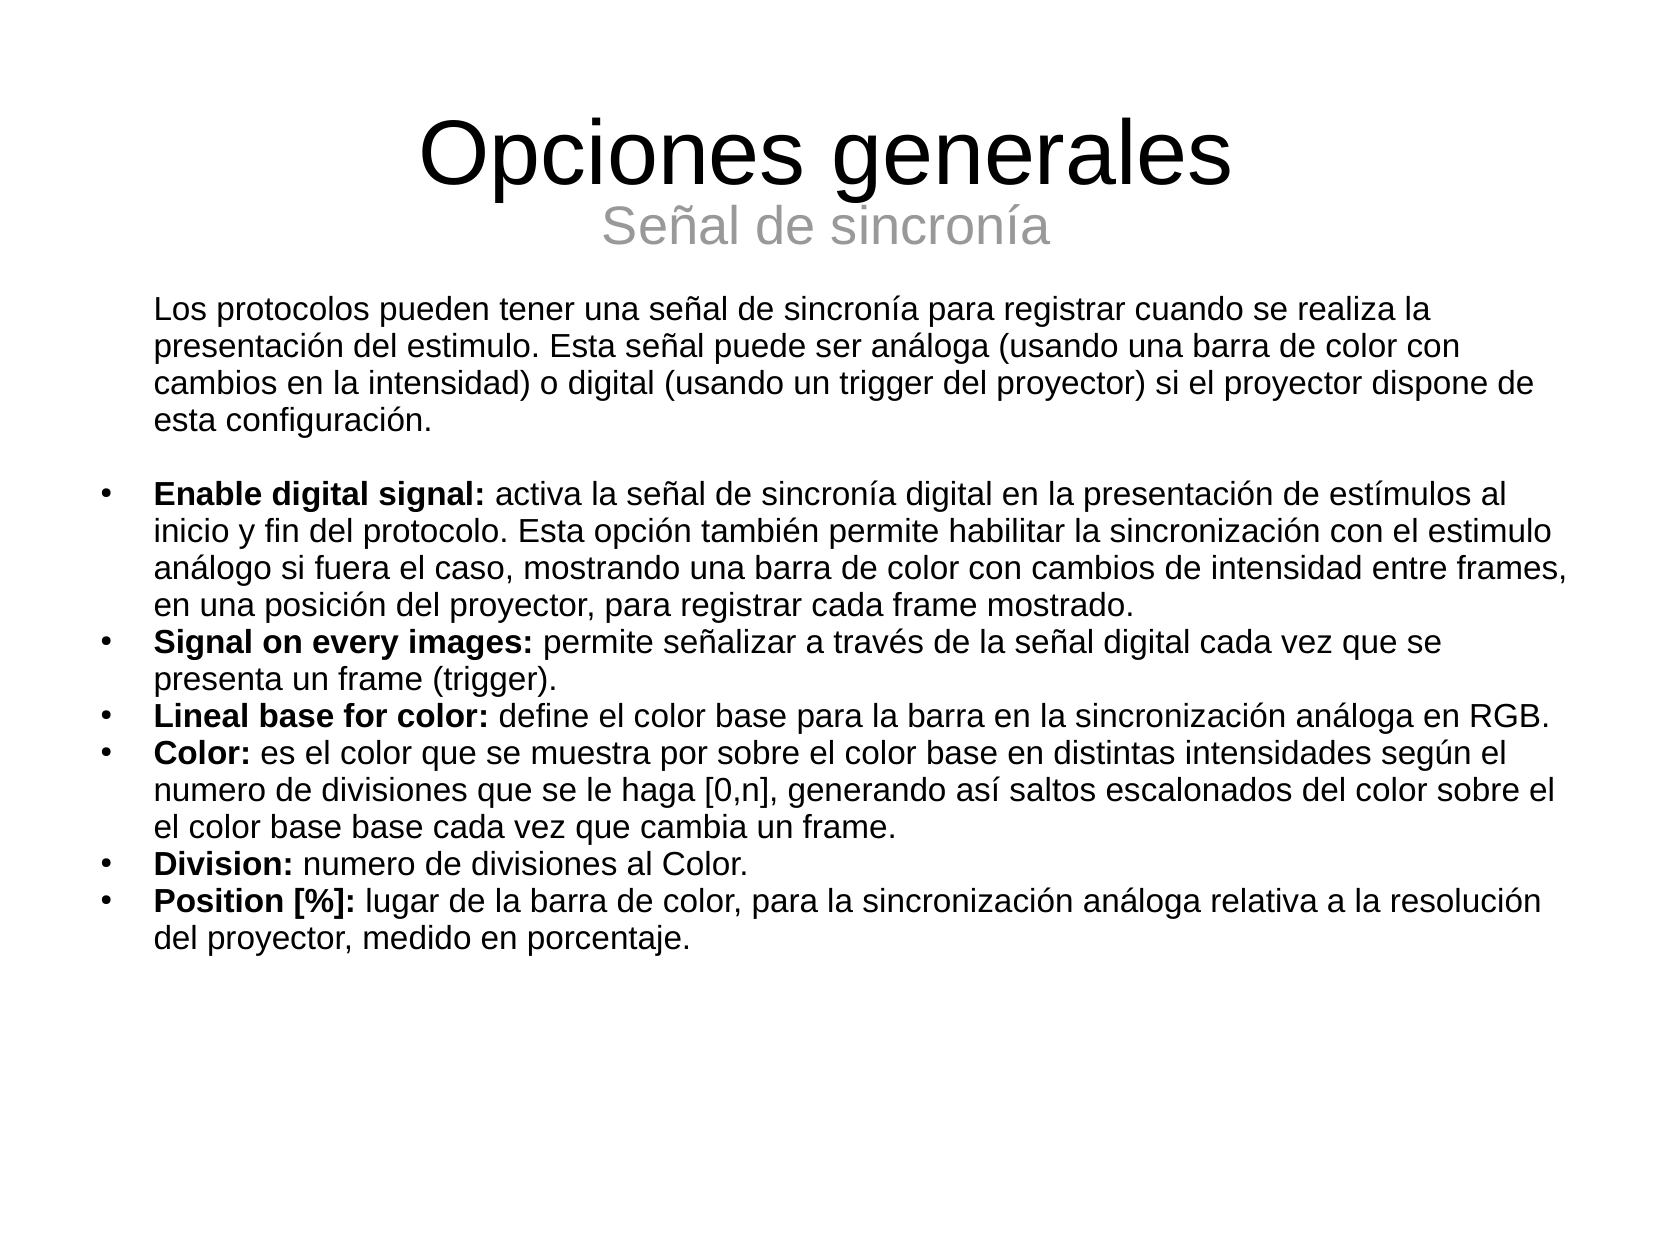

# Opciones generales
Señal de sincronía
Los protocolos pueden tener una señal de sincronía para registrar cuando se realiza la presentación del estimulo. Esta señal puede ser análoga (usando una barra de color con cambios en la intensidad) o digital (usando un trigger del proyector) si el proyector dispone de esta configuración.
Enable digital signal: activa la señal de sincronía digital en la presentación de estímulos al inicio y fin del protocolo. Esta opción también permite habilitar la sincronización con el estimulo análogo si fuera el caso, mostrando una barra de color con cambios de intensidad entre frames, en una posición del proyector, para registrar cada frame mostrado.
Signal on every images: permite señalizar a través de la señal digital cada vez que se presenta un frame (trigger).
Lineal base for color: define el color base para la barra en la sincronización análoga en RGB.
Color: es el color que se muestra por sobre el color base en distintas intensidades según el numero de divisiones que se le haga [0,n], generando así saltos escalonados del color sobre el el color base base cada vez que cambia un frame.
Division: numero de divisiones al Color.
Position [%]: lugar de la barra de color, para la sincronización análoga relativa a la resolución del proyector, medido en porcentaje.